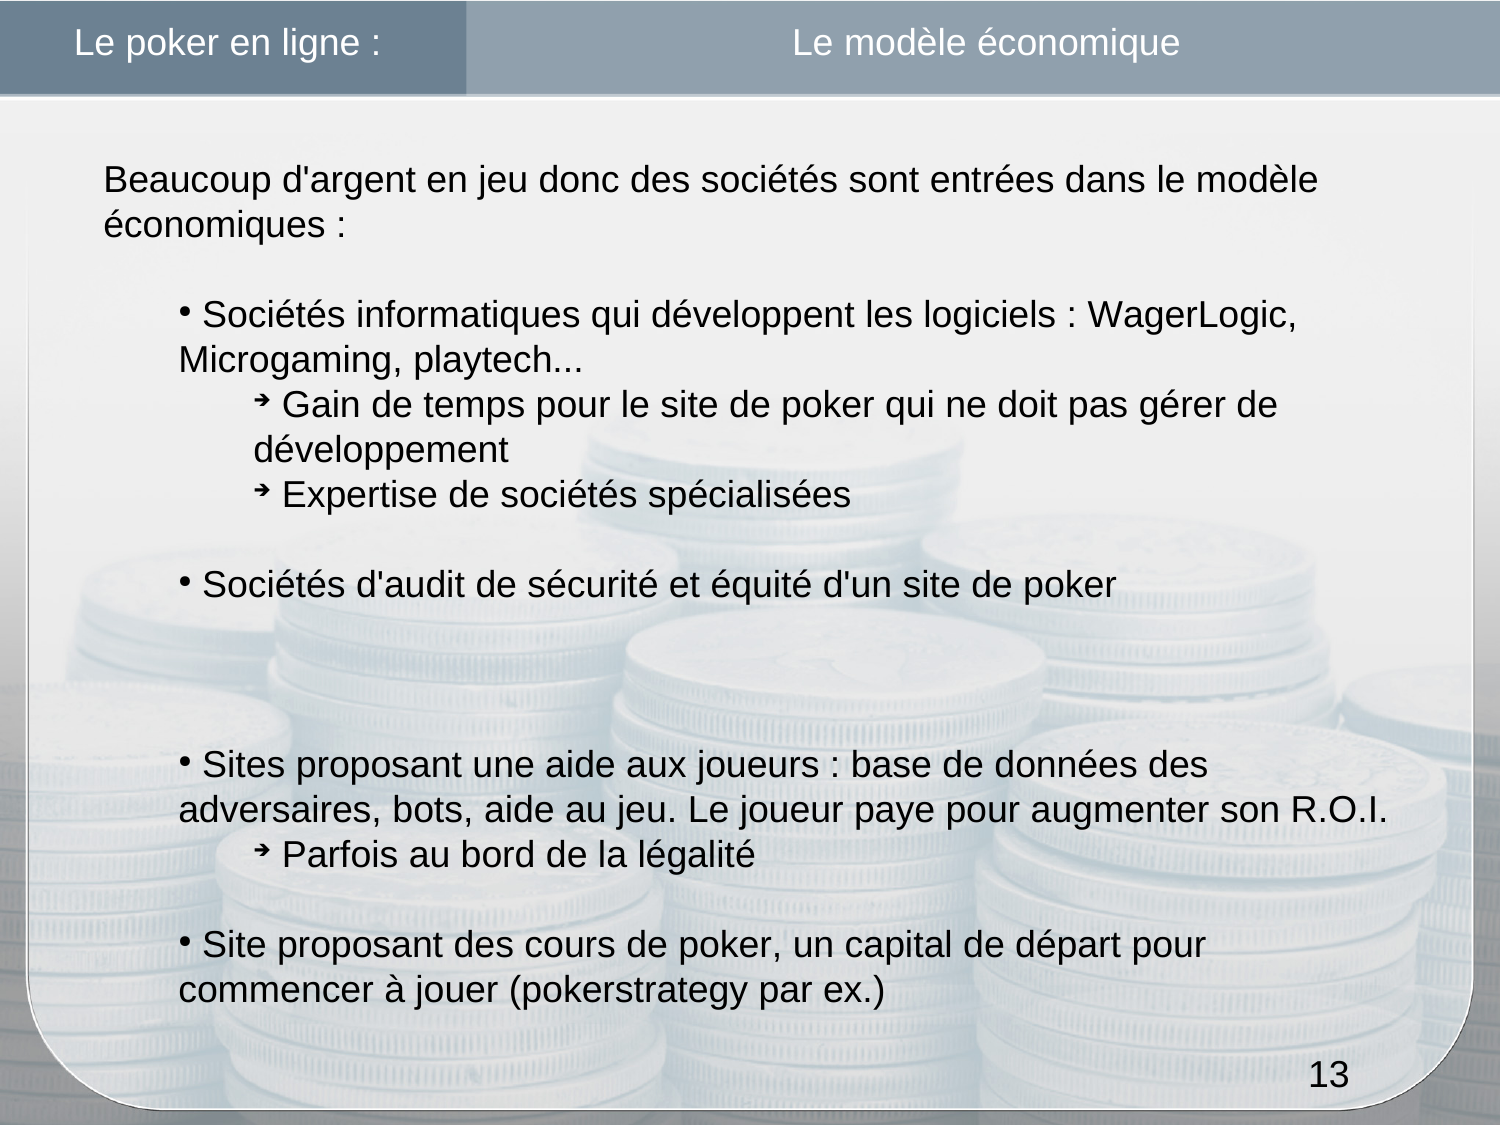

Le poker en ligne :
Le modèle économique
Beaucoup d'argent en jeu donc des sociétés sont entrées dans le modèle économiques :
 Sociétés informatiques qui développent les logiciels : WagerLogic, Microgaming, playtech...
 Gain de temps pour le site de poker qui ne doit pas gérer de développement
 Expertise de sociétés spécialisées
 Sociétés d'audit de sécurité et équité d'un site de poker
 Sites proposant une aide aux joueurs : base de données des adversaires, bots, aide au jeu. Le joueur paye pour augmenter son R.O.I.
 Parfois au bord de la légalité
 Site proposant des cours de poker, un capital de départ pour commencer à jouer (pokerstrategy par ex.)
13